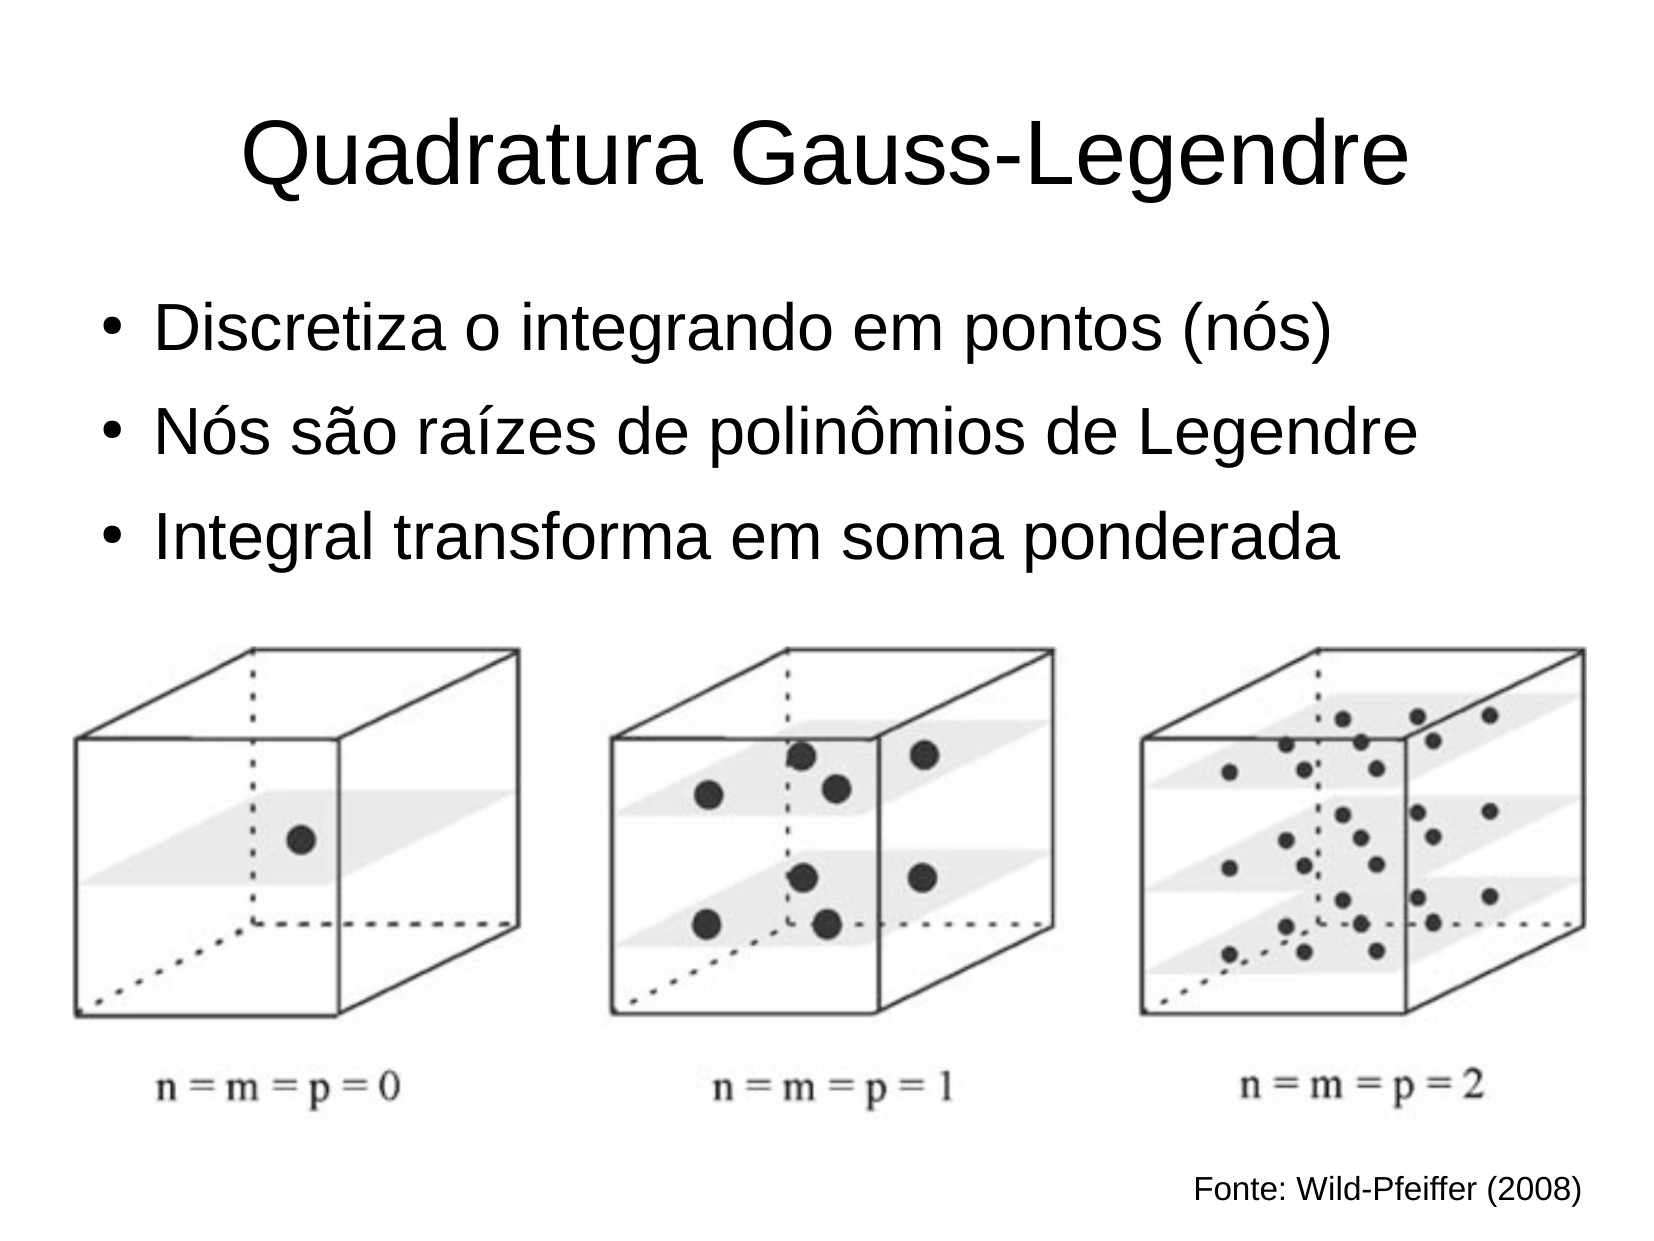

# Quadratura Gauss-Legendre
Discretiza o integrando em pontos (nós)
Nós são raízes de polinômios de Legendre
Integral transforma em soma ponderada
Fonte: Wild-Pfeiffer (2008)